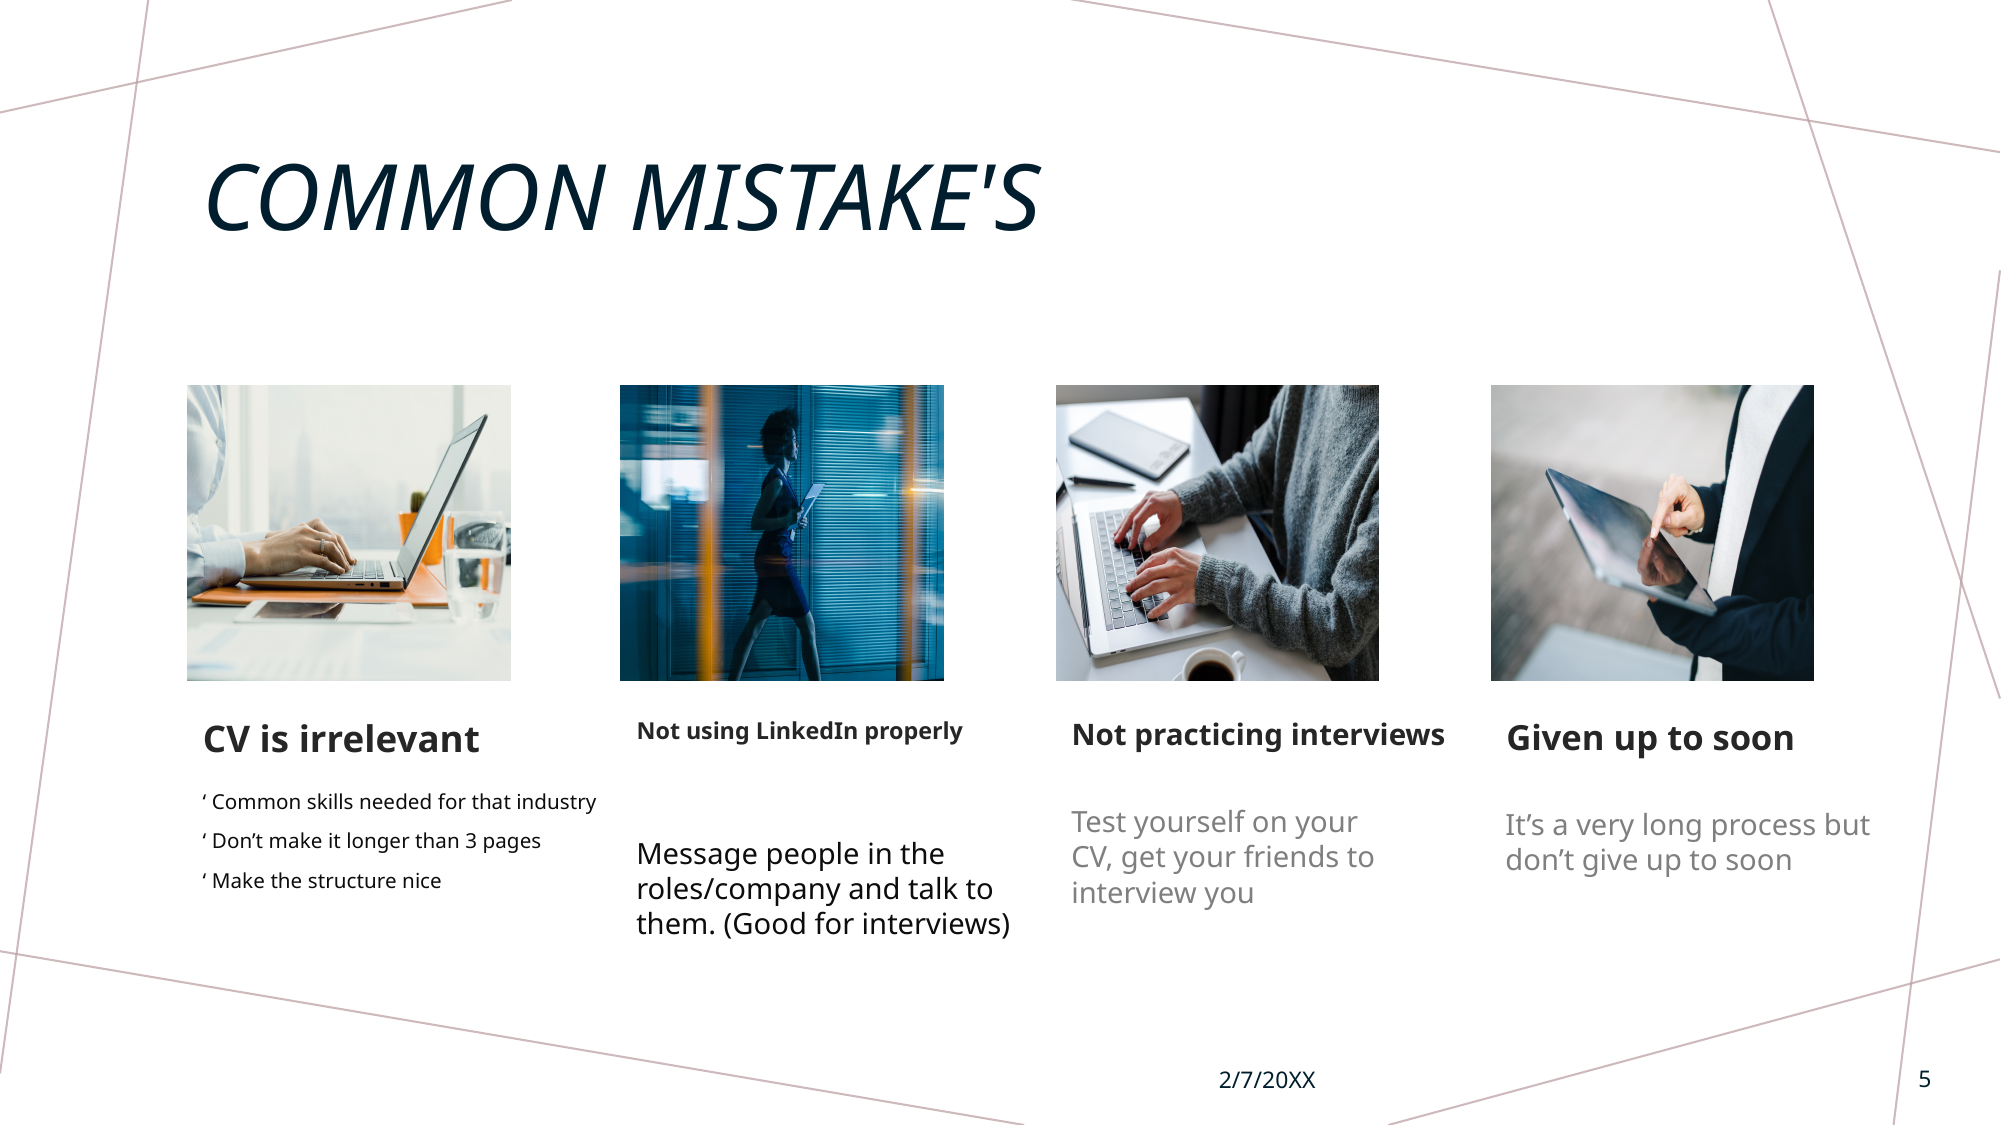

# Common Mistake's
CV is irrelevant
Not using LinkedIn properly
Not practicing interviews
Given up to soon
‘ Common skills needed for that industry
‘ Don’t make it longer than 3 pages
‘ Make the structure nice
Test yourself on your CV, get your friends to interview you
It’s a very long process but don’t give up to soon
Message people in the roles/company and talk to them. (Good for interviews)
2/7/20XX